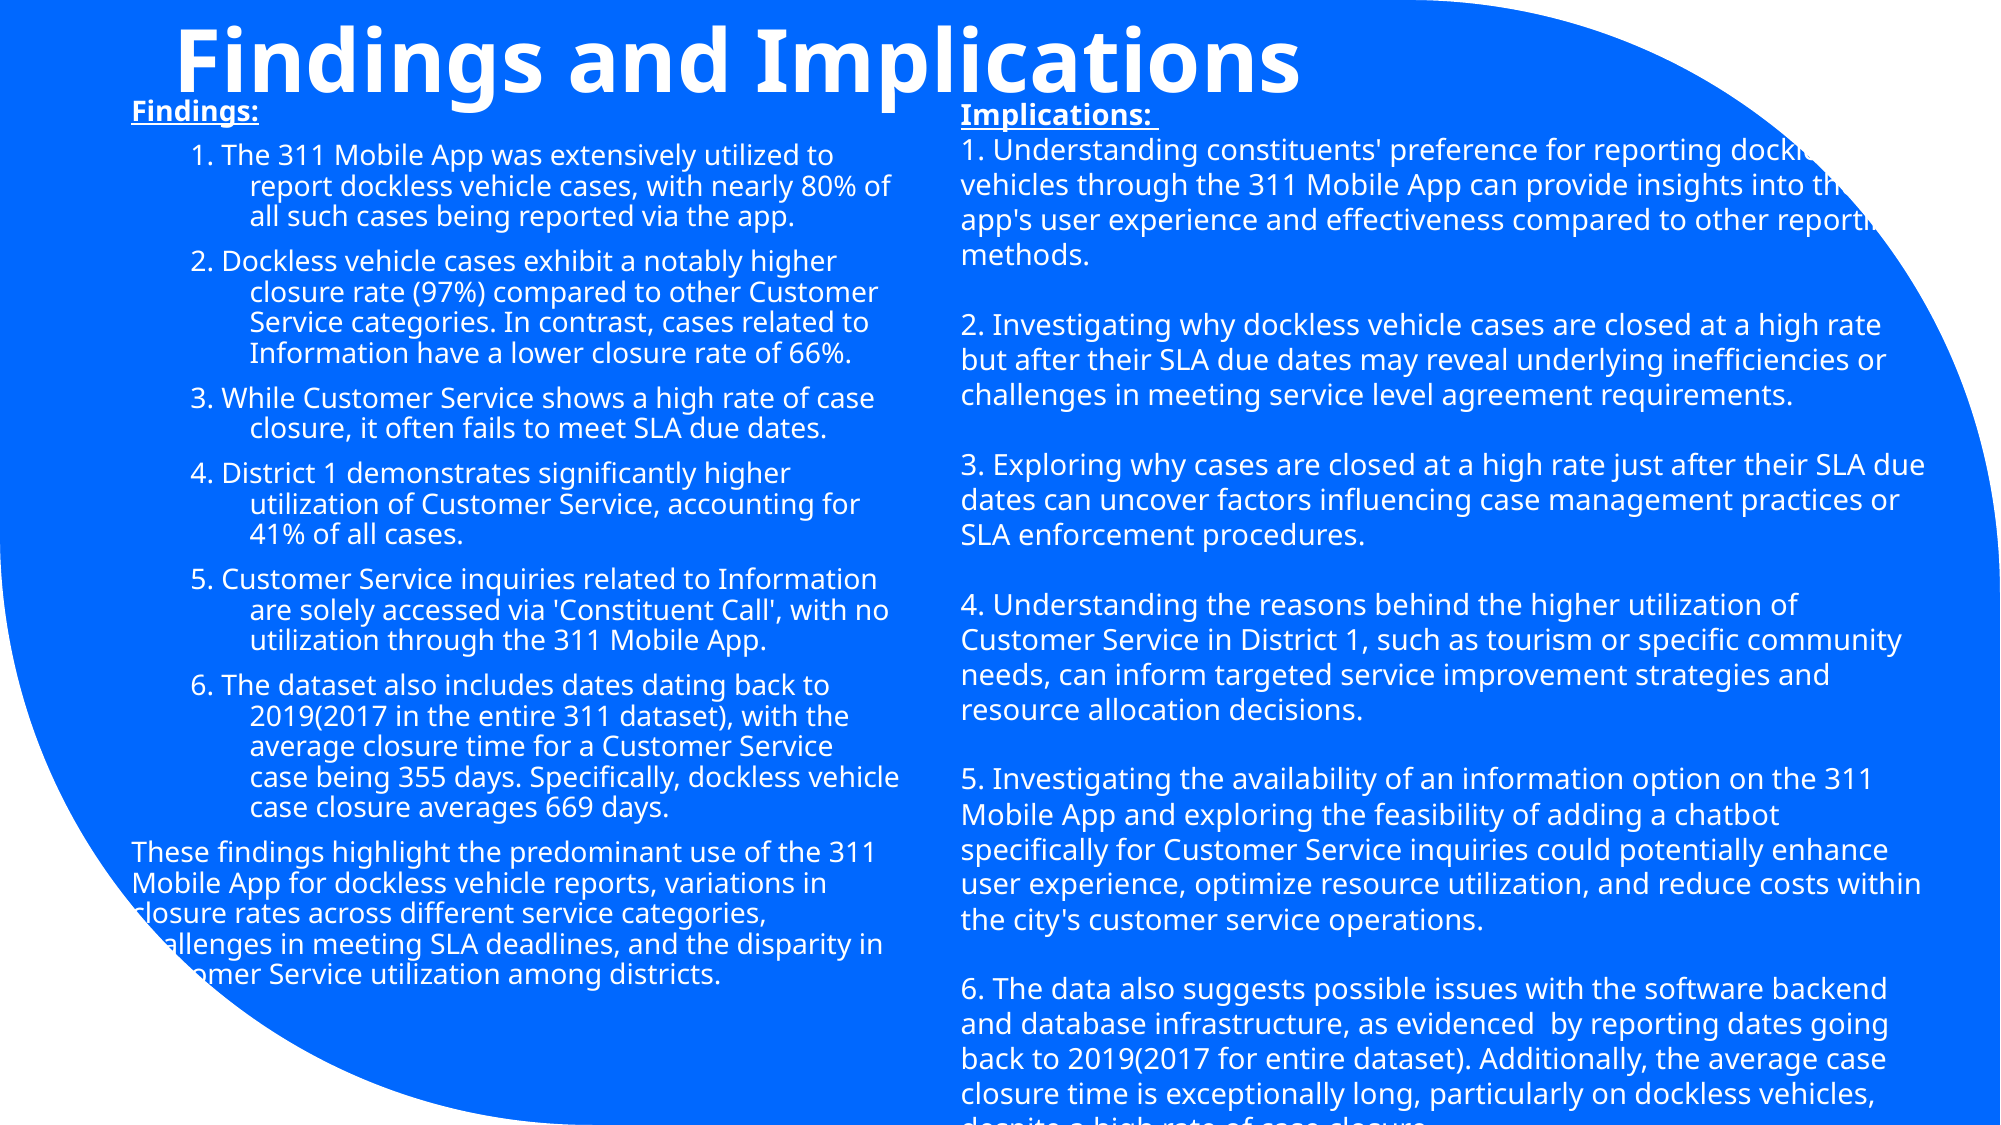

# Findings and Implications
Findings:
1. The 311 Mobile App was extensively utilized to report dockless vehicle cases, with nearly 80% of all such cases being reported via the app.
2. Dockless vehicle cases exhibit a notably higher closure rate (97%) compared to other Customer Service categories. In contrast, cases related to Information have a lower closure rate of 66%.
3. While Customer Service shows a high rate of case closure, it often fails to meet SLA due dates.
4. District 1 demonstrates significantly higher utilization of Customer Service, accounting for 41% of all cases.
5. Customer Service inquiries related to Information are solely accessed via 'Constituent Call', with no utilization through the 311 Mobile App.
6. The dataset also includes dates dating back to 2019(2017 in the entire 311 dataset), with the average closure time for a Customer Service  case being 355 days. Specifically, dockless vehicle case closure averages 669 days.
These findings highlight the predominant use of the 311 Mobile App for dockless vehicle reports, variations in closure rates across different service categories, challenges in meeting SLA deadlines, and the disparity in Customer Service utilization among districts.
Implications:
1. Understanding constituents' preference for reporting dockless vehicles through the 311 Mobile App can provide insights into the app's user experience and effectiveness compared to other reporting methods.
2. Investigating why dockless vehicle cases are closed at a high rate but after their SLA due dates may reveal underlying inefficiencies or challenges in meeting service level agreement requirements.
3. Exploring why cases are closed at a high rate just after their SLA due dates can uncover factors influencing case management practices or SLA enforcement procedures.
4. Understanding the reasons behind the higher utilization of Customer Service in District 1, such as tourism or specific community needs, can inform targeted service improvement strategies and resource allocation decisions.
5. Investigating the availability of an information option on the 311 Mobile App and exploring the feasibility of adding a chatbot specifically for Customer Service inquiries could potentially enhance user experience, optimize resource utilization, and reduce costs within the city's customer service operations.
6. The data also suggests possible issues with the software backend and database infrastructure, as evidenced  by reporting dates going back to 2019(2017 for entire dataset). Additionally, the average case closure time is exceptionally long, particularly on dockless vehicles, despite a high rate of case closure.